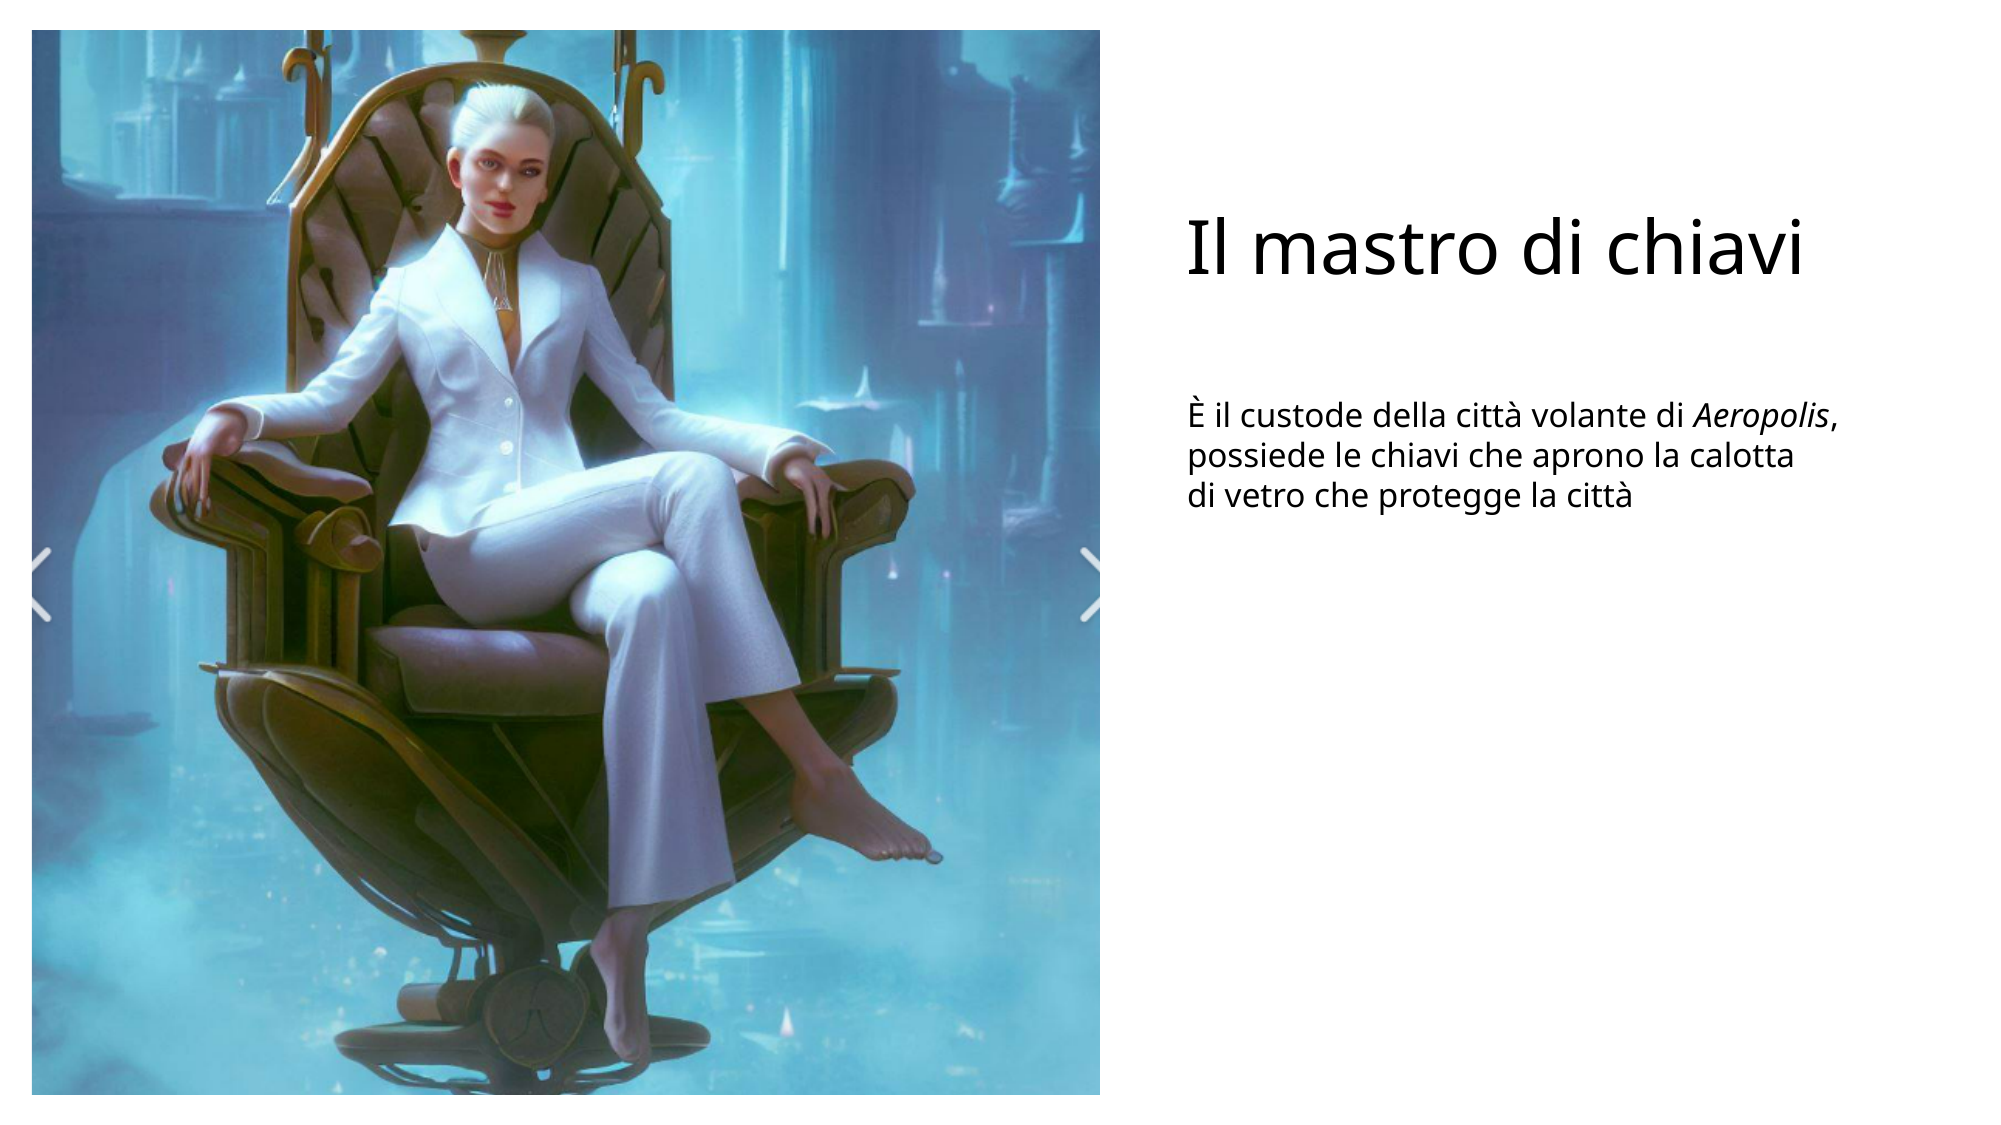

Il mastro di chiavi
È il custode della città volante di Aeropolis, possiede le chiavi che aprono la calotta
di vetro che protegge la città